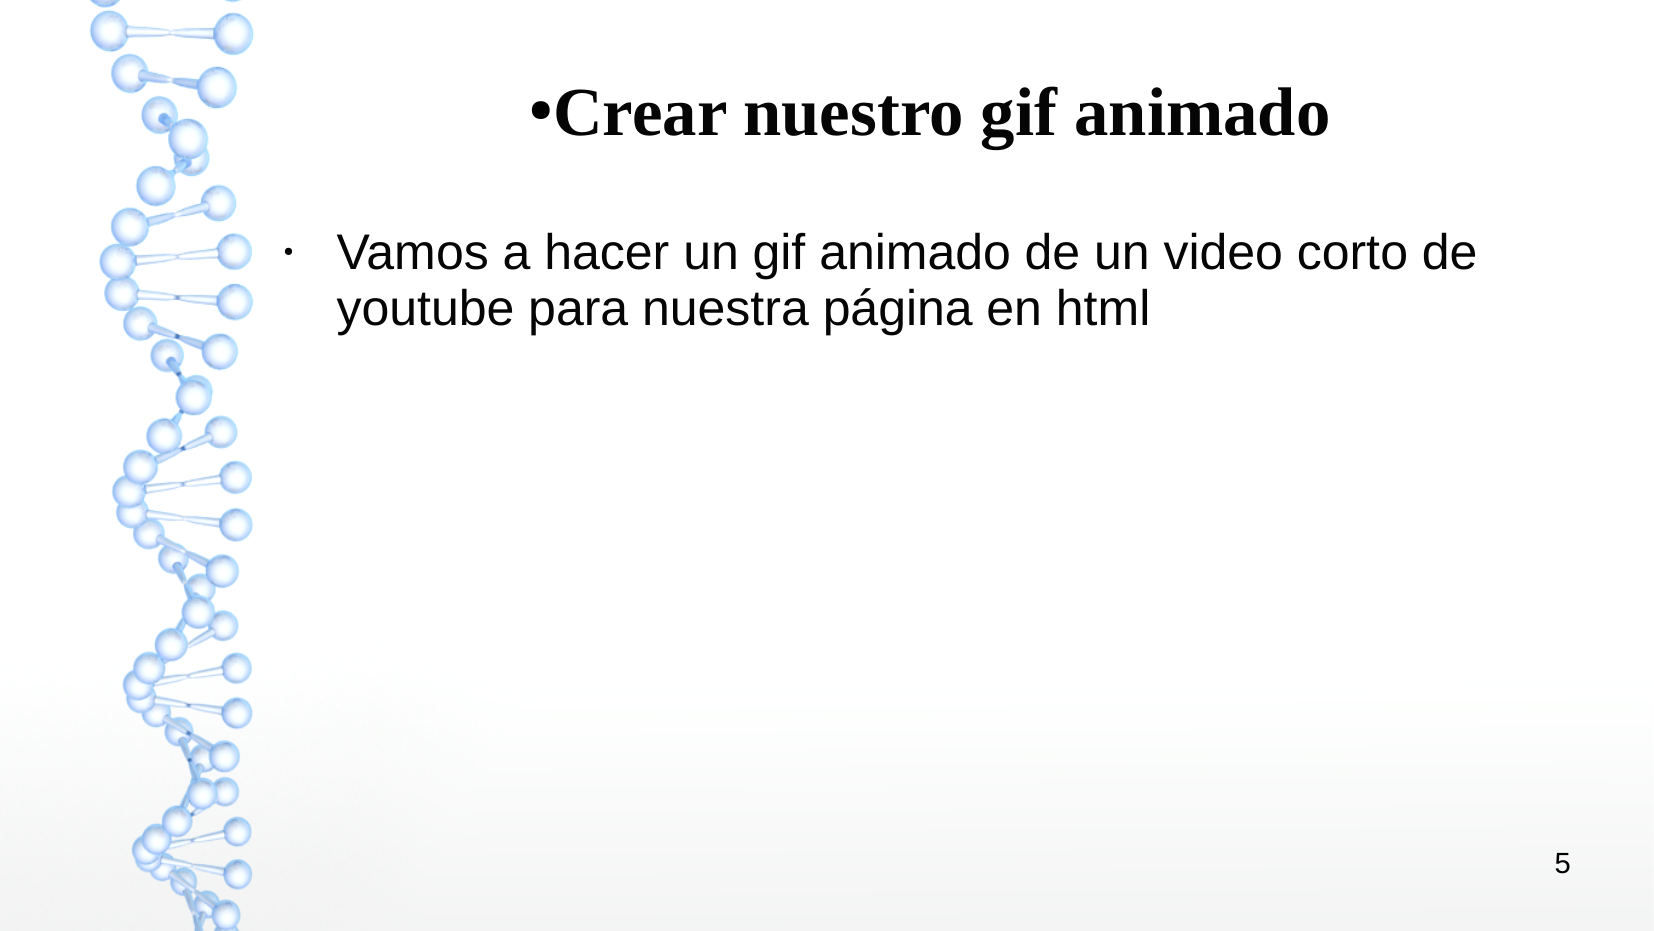

# Crear nuestro gif animado
Vamos a hacer un gif animado de un video corto de youtube para nuestra página en html
5